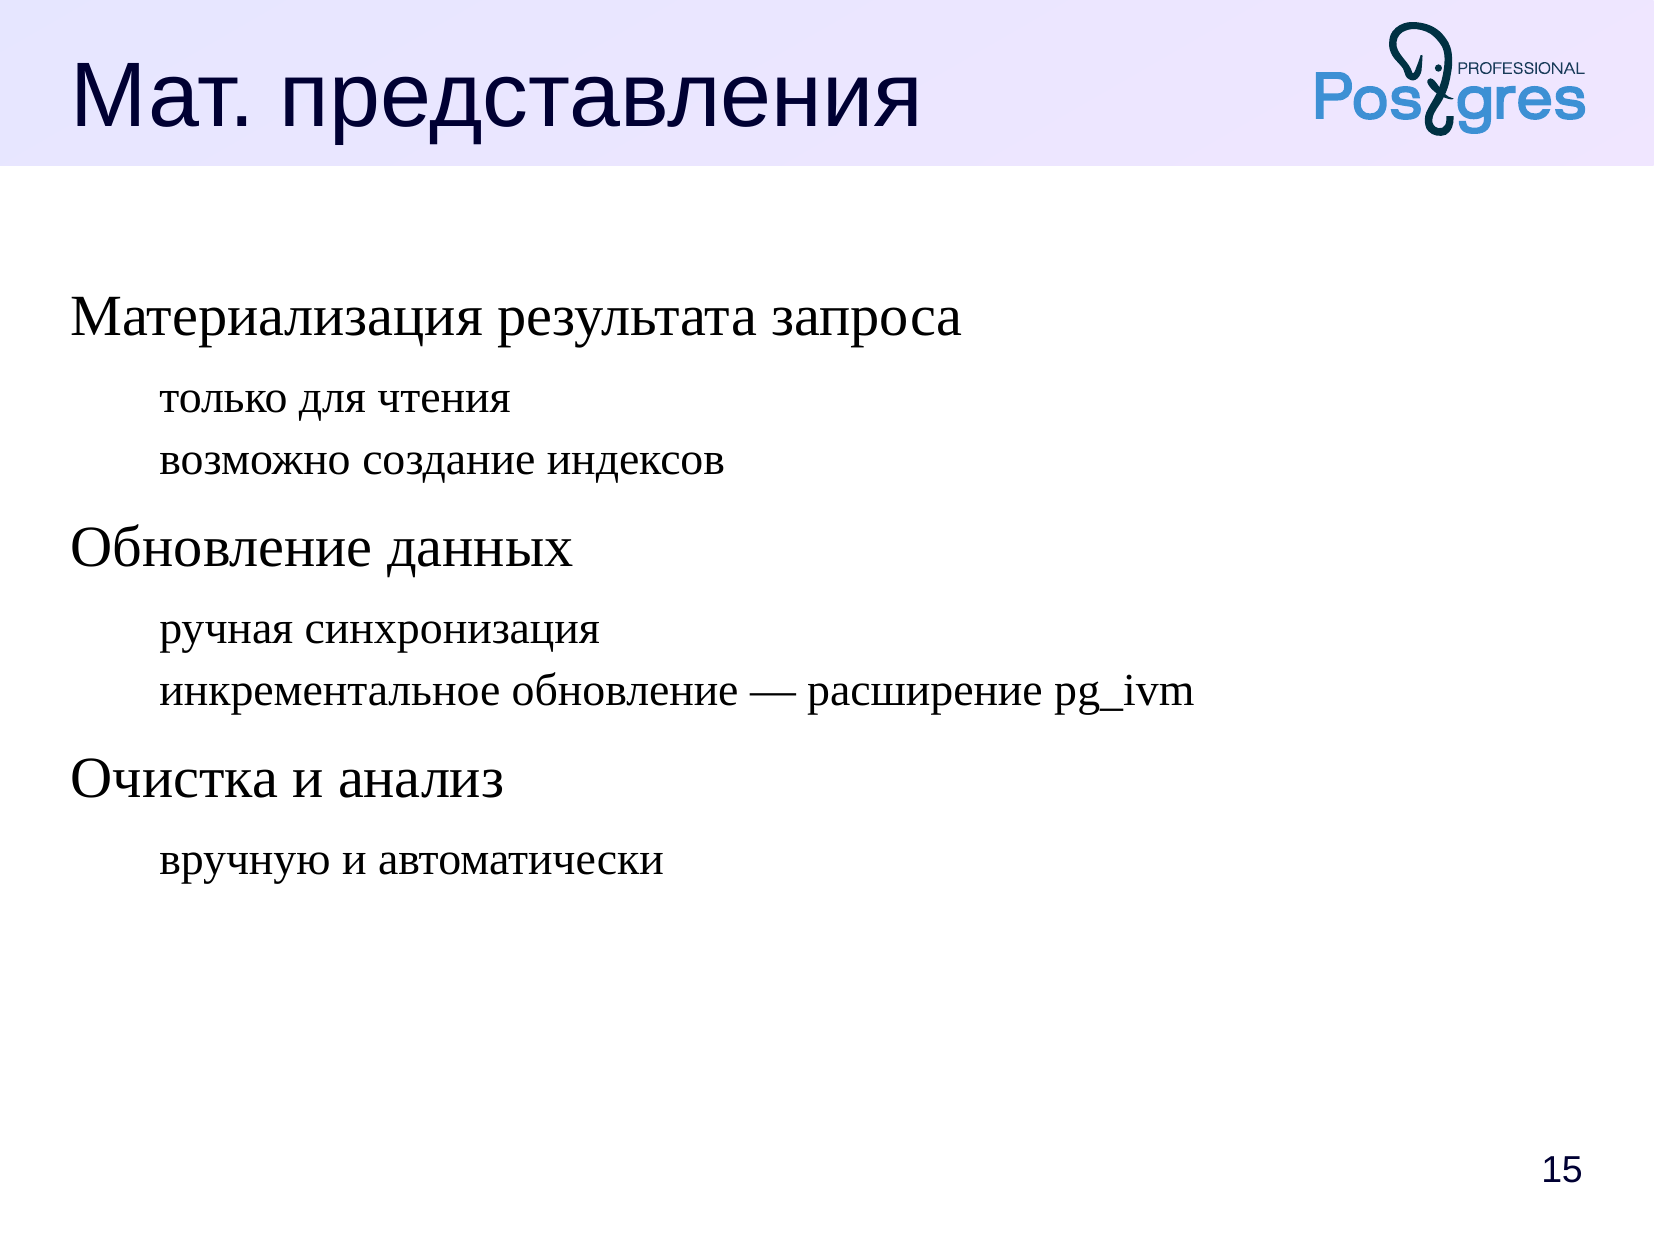

# Мат. представления
Материализация результата запроса
только для чтения
возможно создание индексов
Обновление данных
ручная синхронизация
инкрементальное обновление — расширение pg_ivm
Очистка и анализ
вручную и автоматически